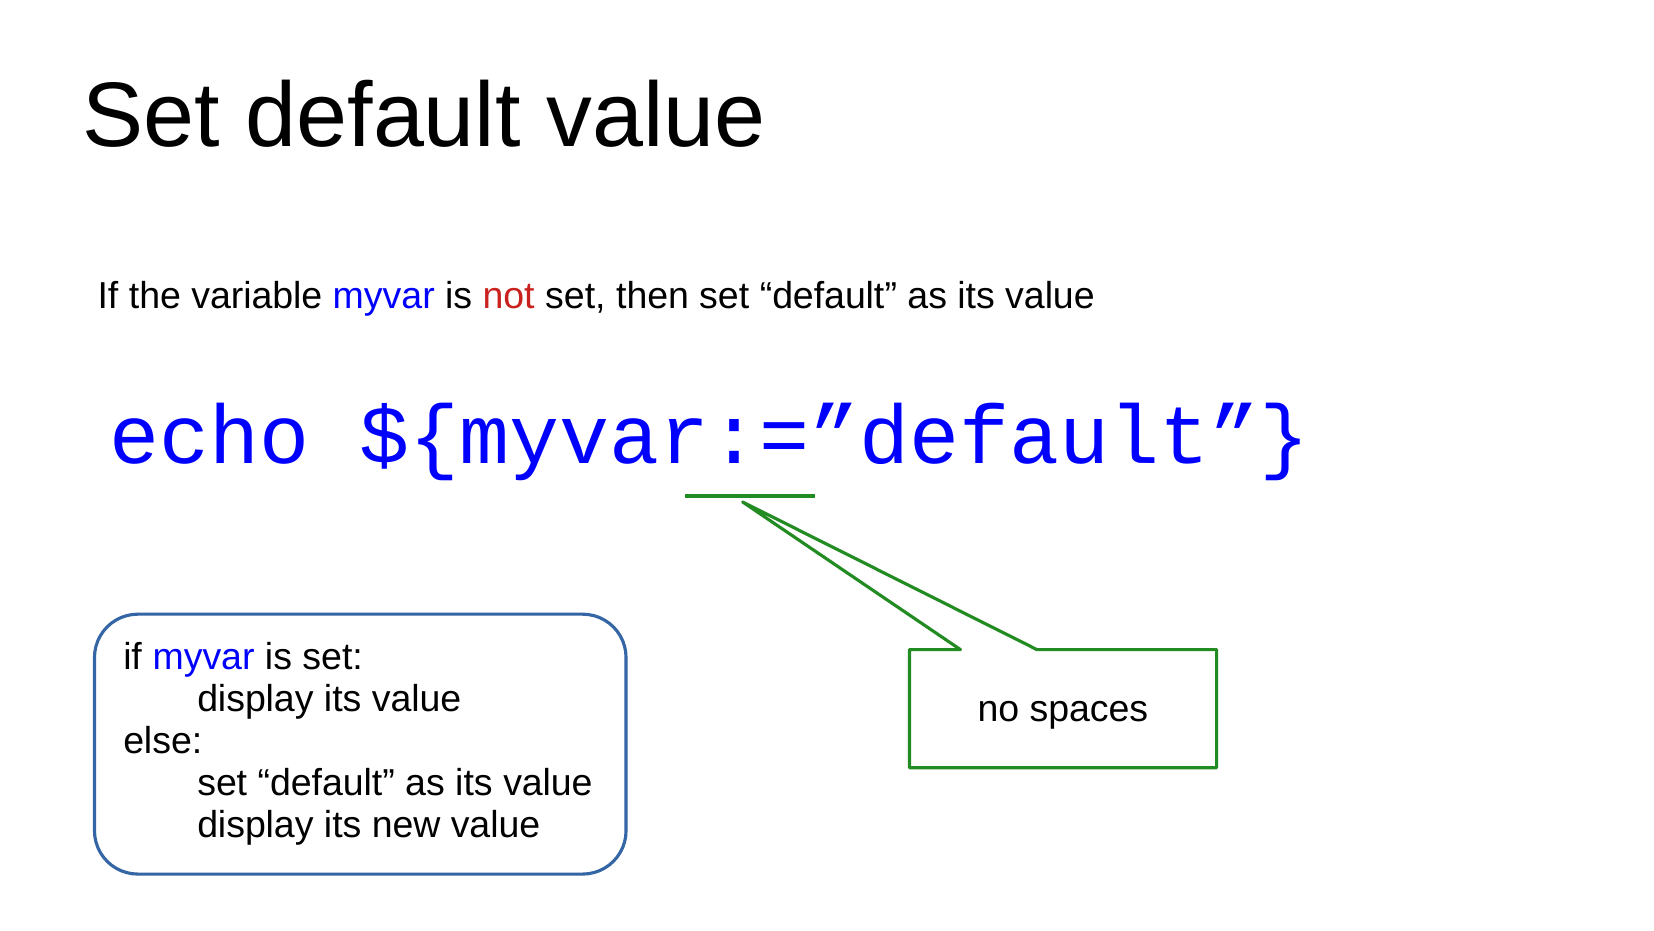

# Set default value
If the variable myvar is not set, then set “default” as its value
echo ${myvar:=”default”}
if myvar is set:
	display its value
else:
	set “default” as its value
	display its new value
no spaces